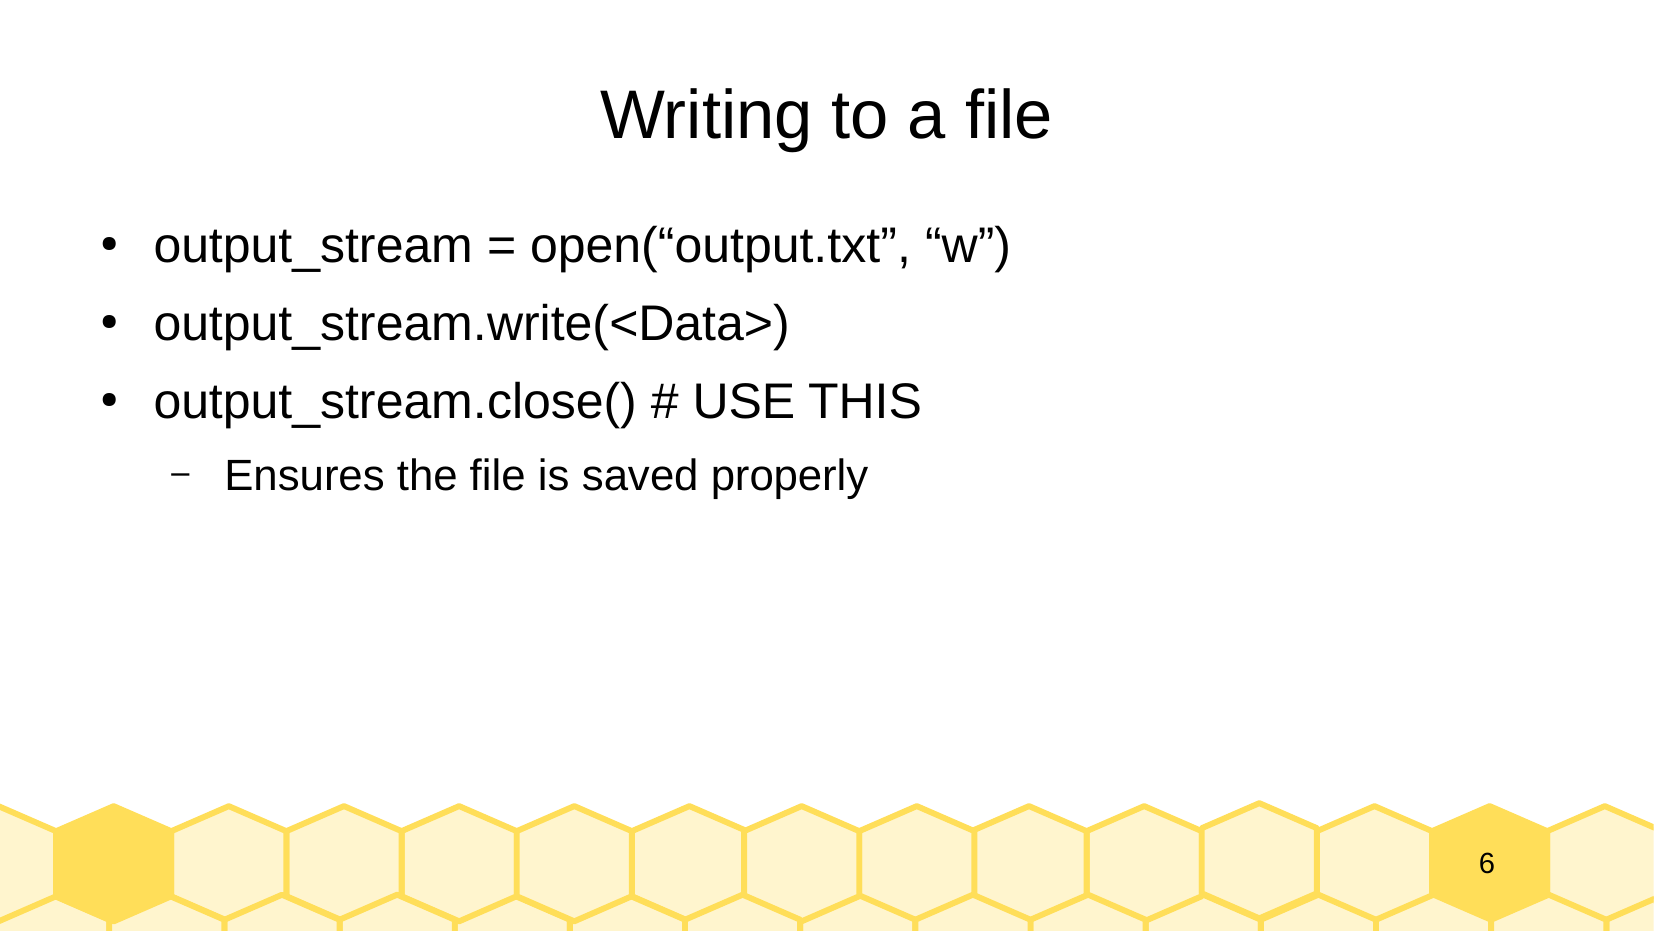

# Writing to a file
output_stream = open(“output.txt”, “w”)
output_stream.write(<Data>)
output_stream.close() # USE THIS
Ensures the file is saved properly